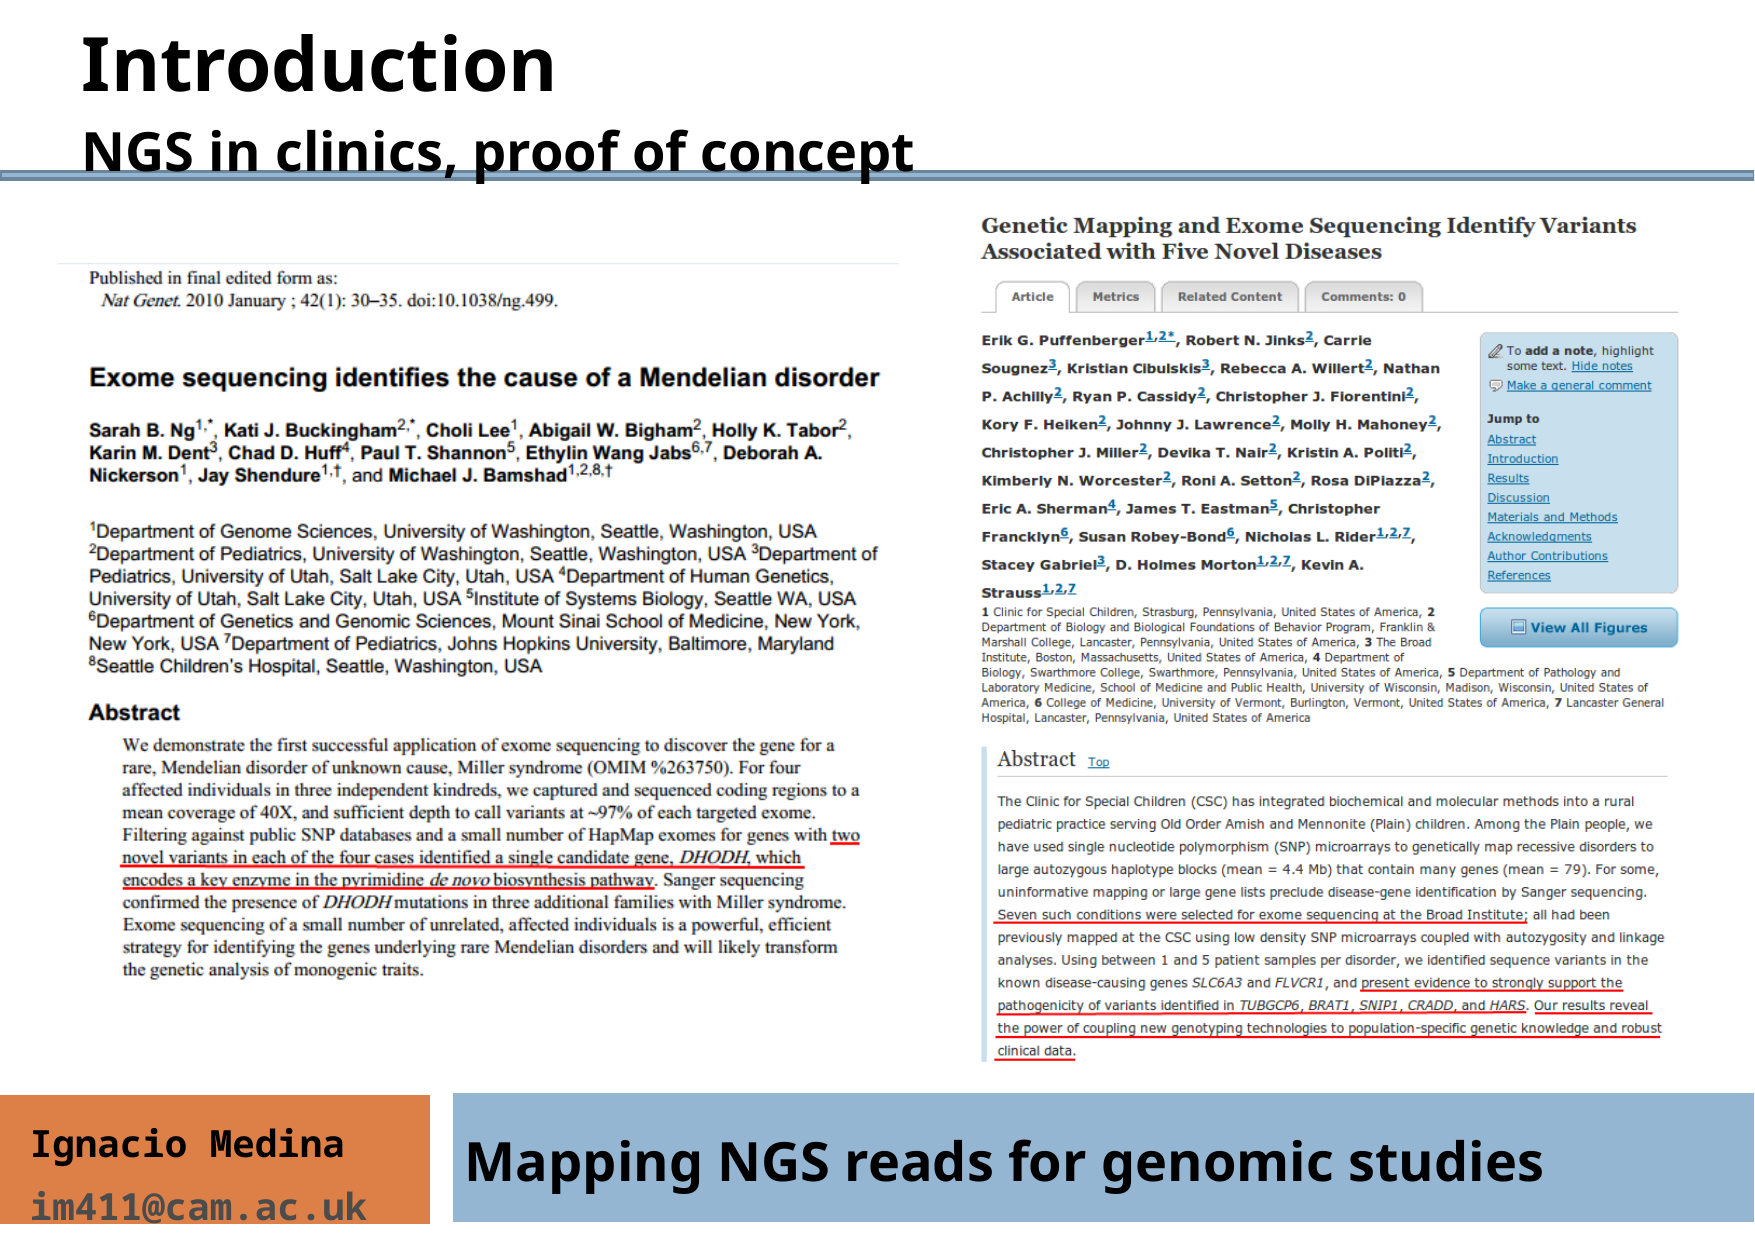

Introduction
NGS in clinics, proof of concept
Ignacio Medina
im411@cam.ac.uk
Mapping NGS reads for genomic studies